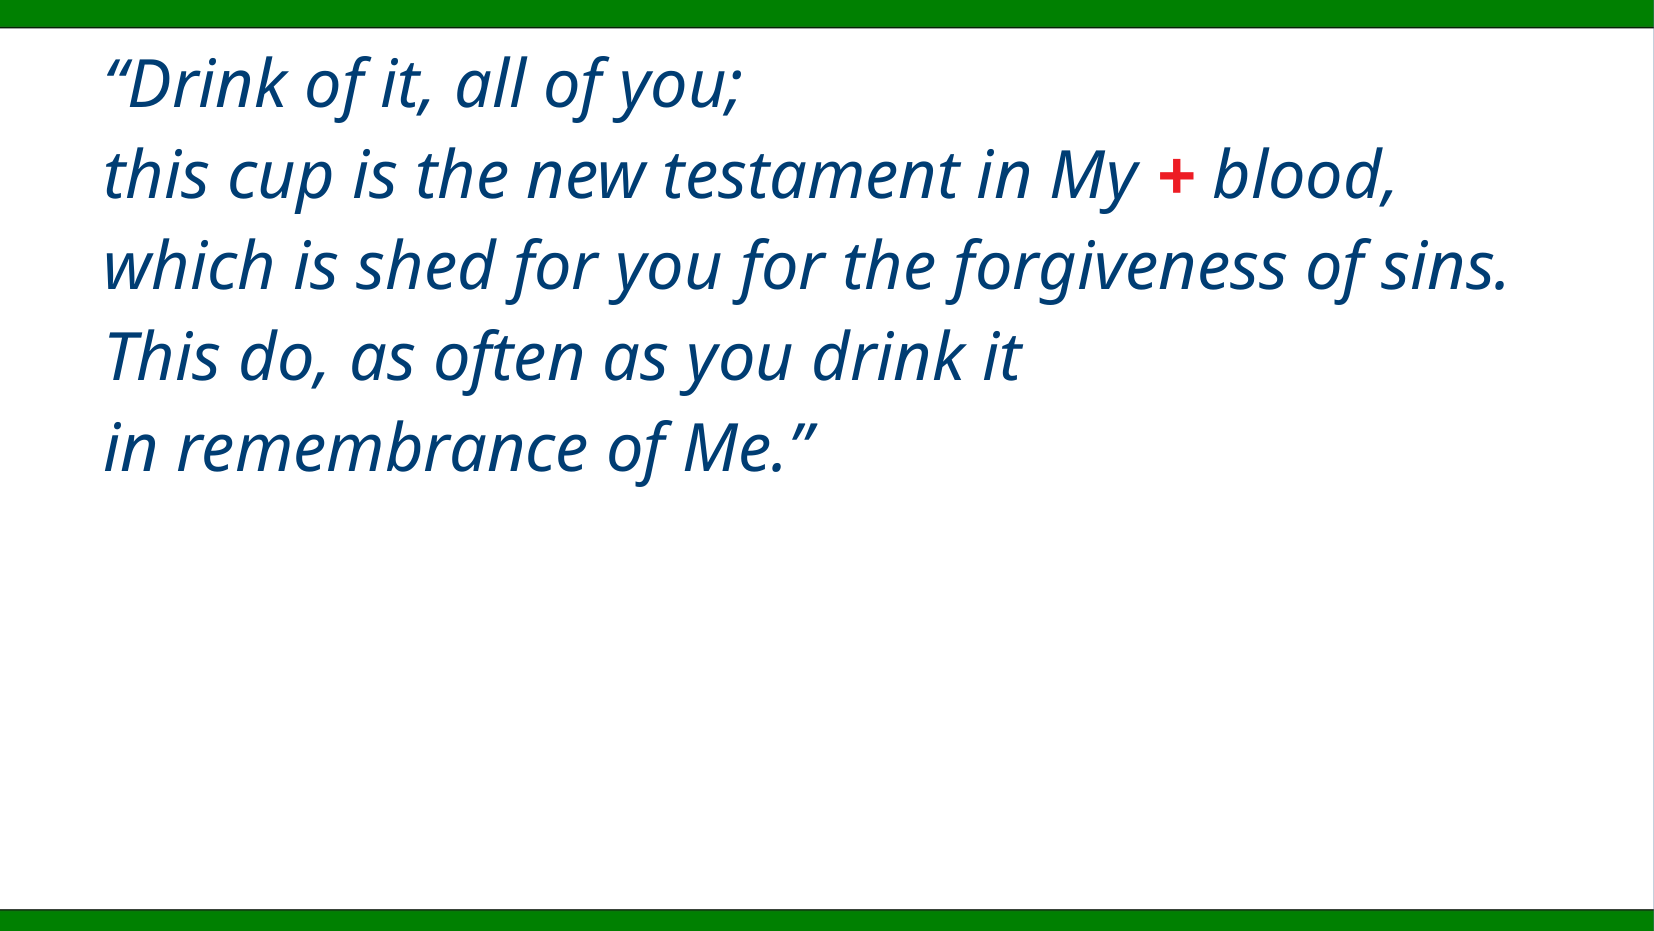

“Drink of it, all of you;
this cup is the new testament in My + blood,
which is shed for you for the forgiveness of sins. This do, as often as you drink it
in remembrance of Me.”